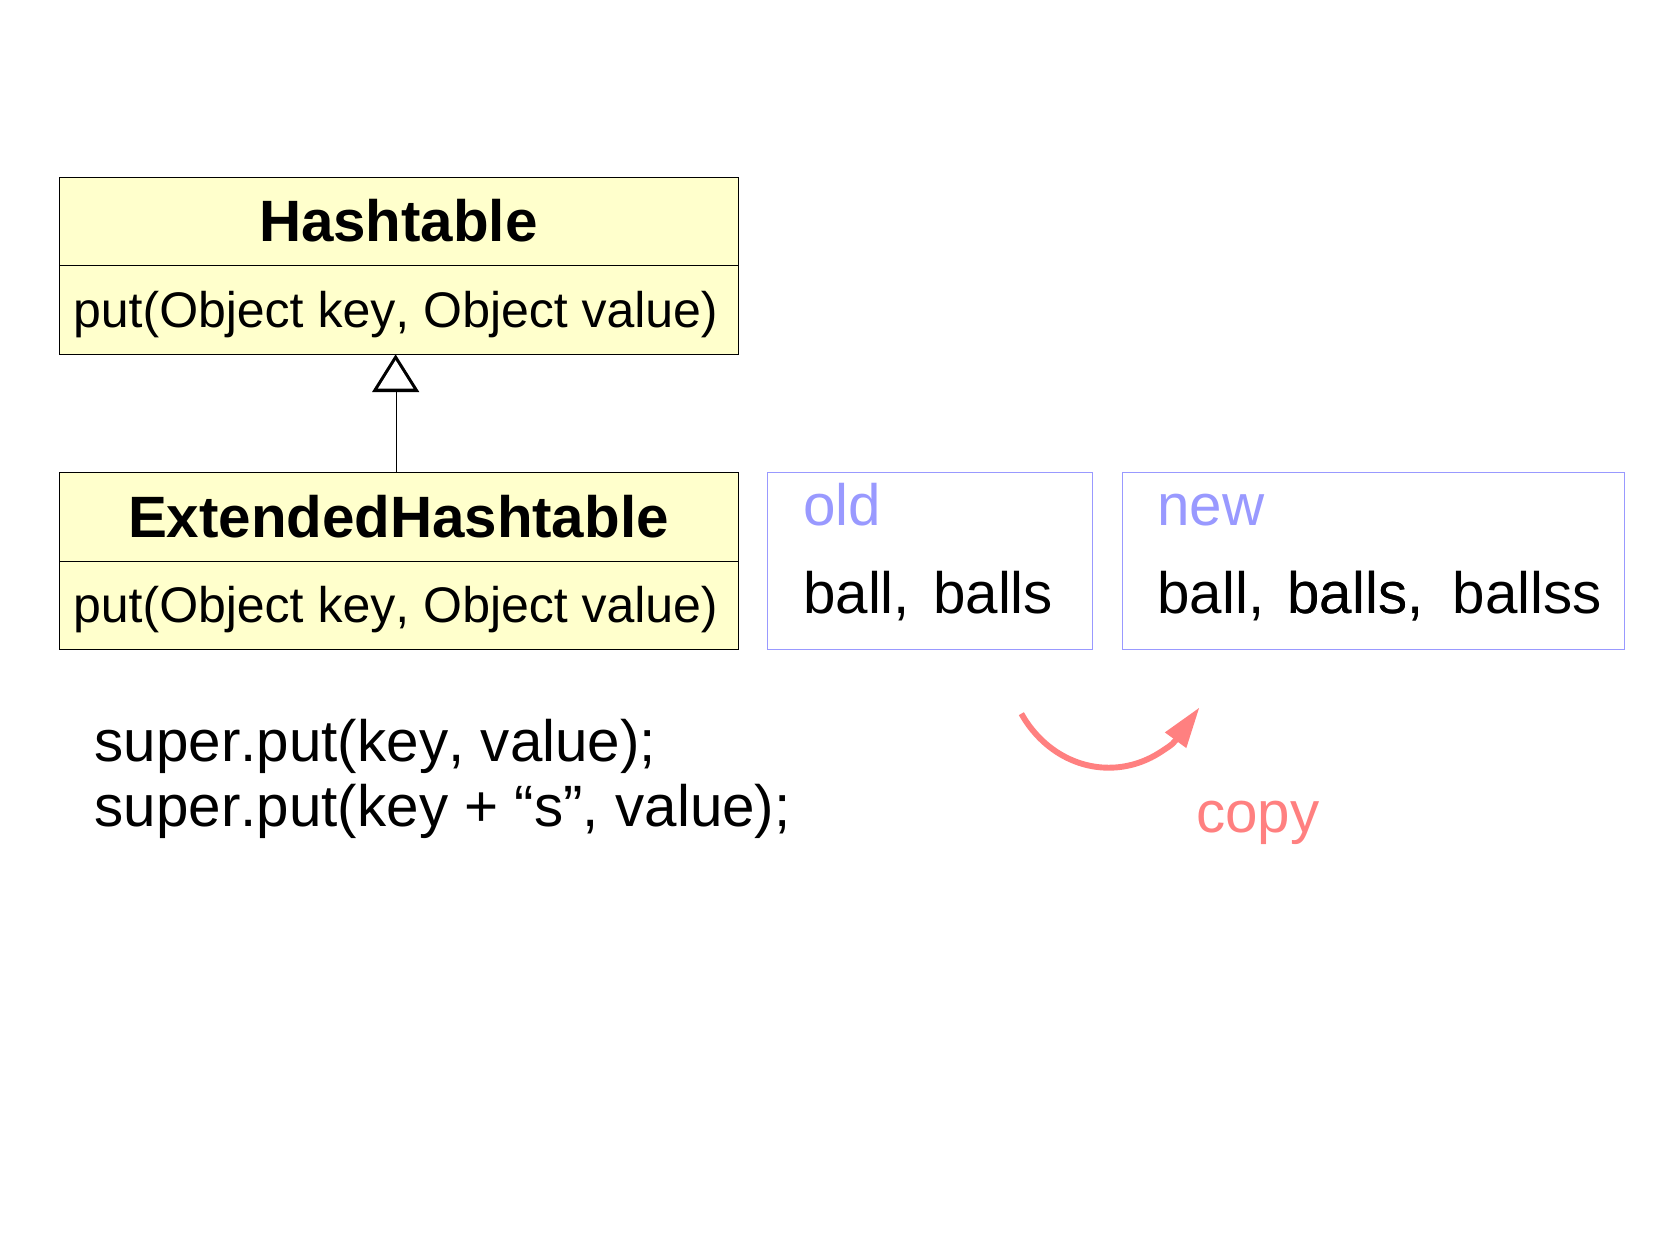

Hashtable
 put(Object key, Object value)
ExtendedHashtable
 put(Object key, Object value)
old
new
copy
ball,
balls
ball,
balls,
balls,
ballss
super.put(key, value);
super.put(key + “s”, value);